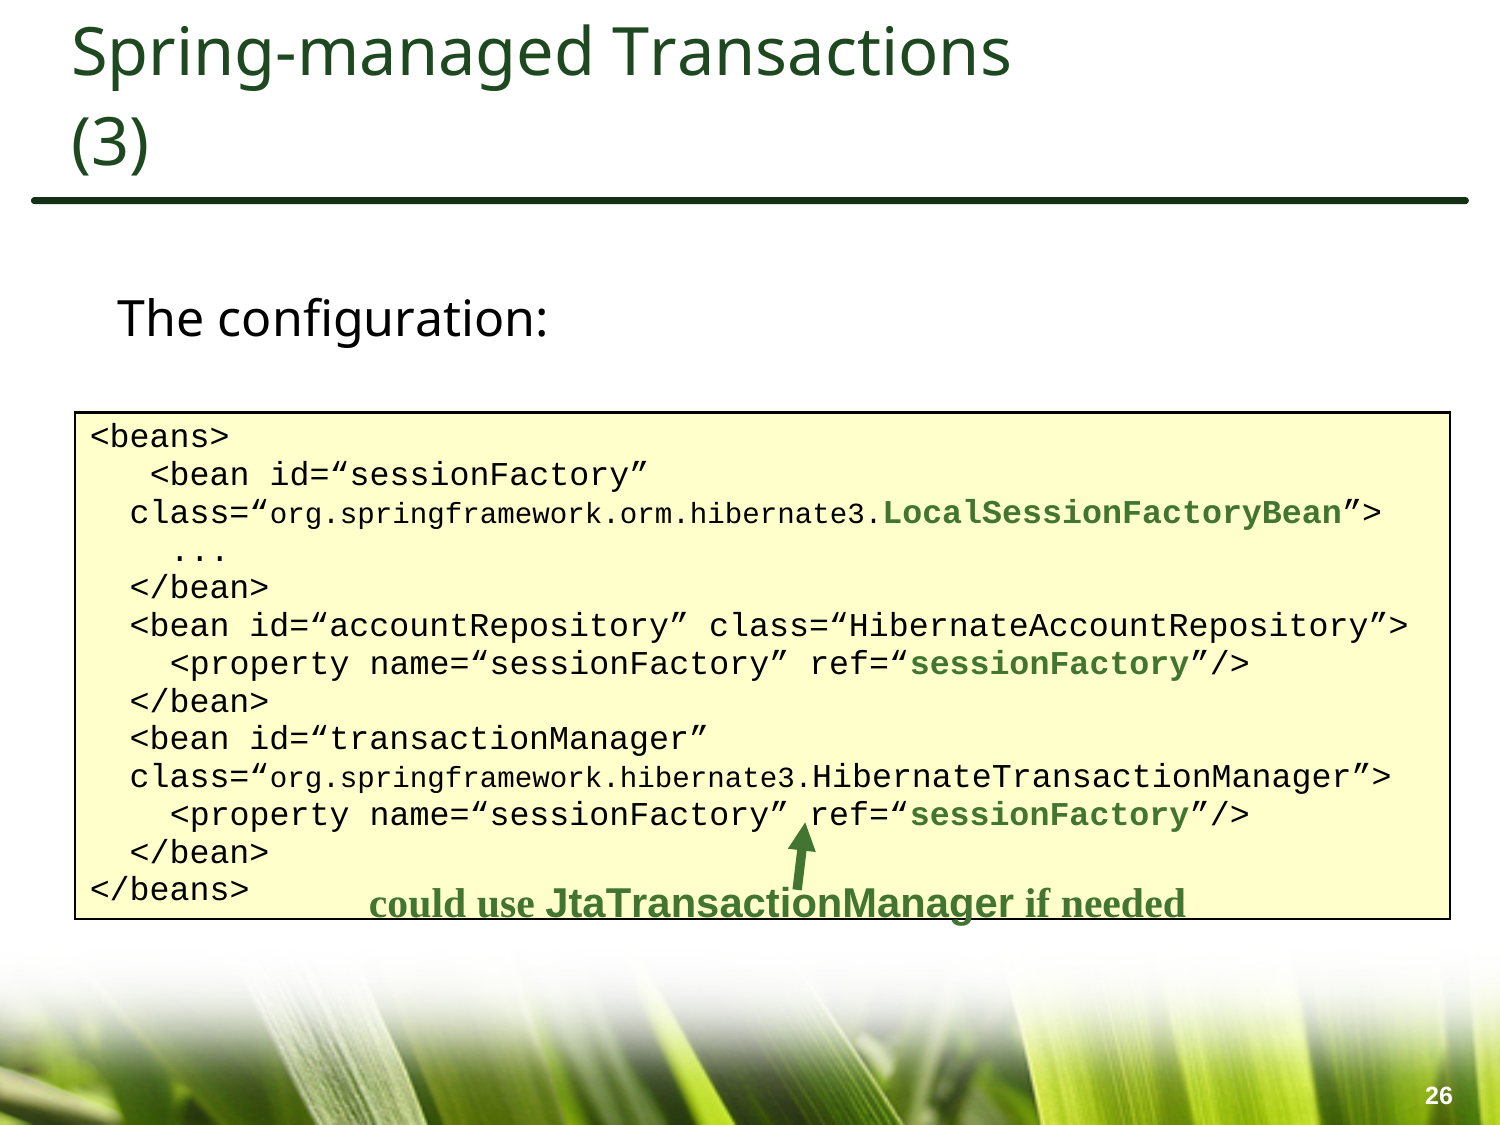

# Spring-managed Transactions (3)
The configuration:
<beans>
 <bean id=“sessionFactory”
 class=“org.springframework.orm.hibernate3.LocalSessionFactoryBean”>
 ...
 </bean>
 <bean id=“accountRepository” class=“HibernateAccountRepository”>
 <property name=“sessionFactory” ref=“sessionFactory”/>
 </bean>
 <bean id=“transactionManager”
 class=“org.springframework.hibernate3.HibernateTransactionManager”>
 <property name=“sessionFactory” ref=“sessionFactory”/>
 </bean>
</beans>
could use JtaTransactionManager if needed